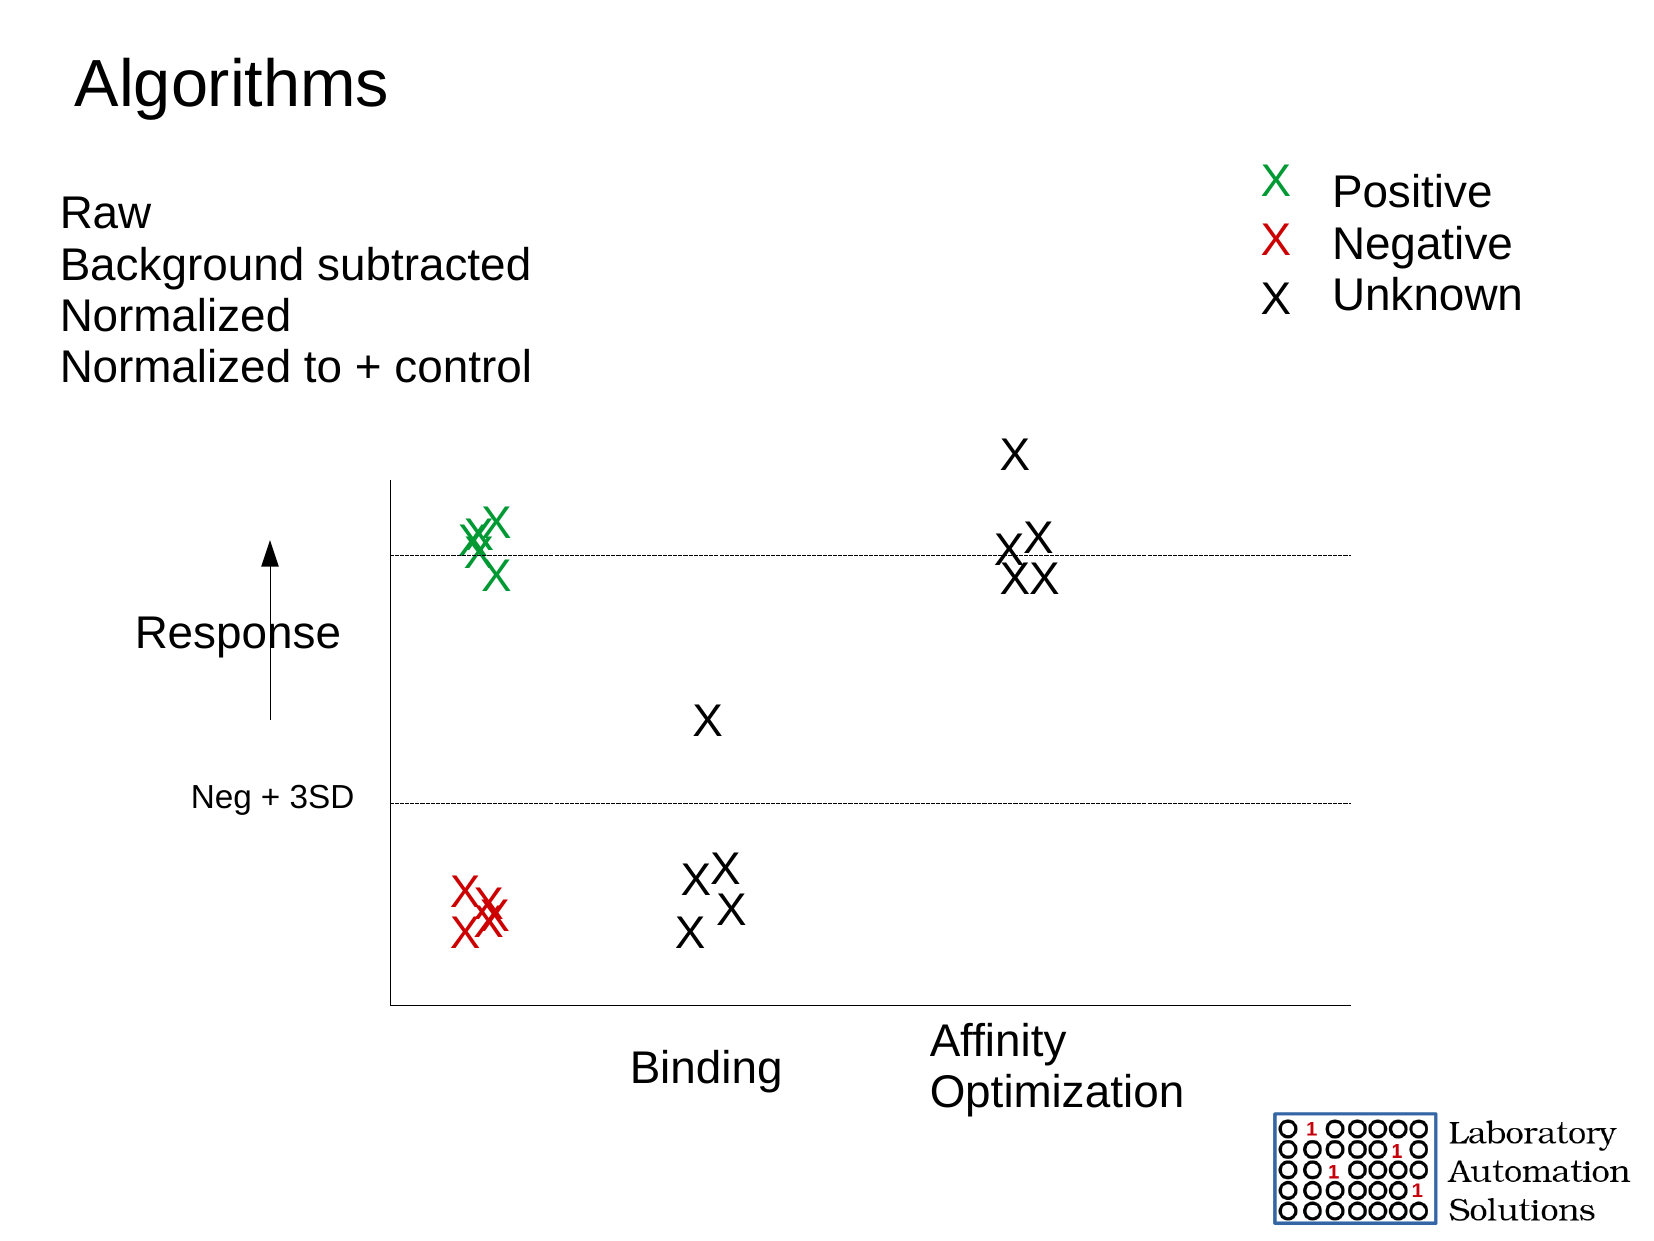

Algorithms
X
Positive
Negative
Unknown
Raw
Background subtracted
Normalized
Normalized to + control
X
X
X
X
X
X
X
X
X
X
X
X
Response
X
Neg + 3SD
X
X
X
X
X
X
X
X
X
Affinity
Optimization
Binding